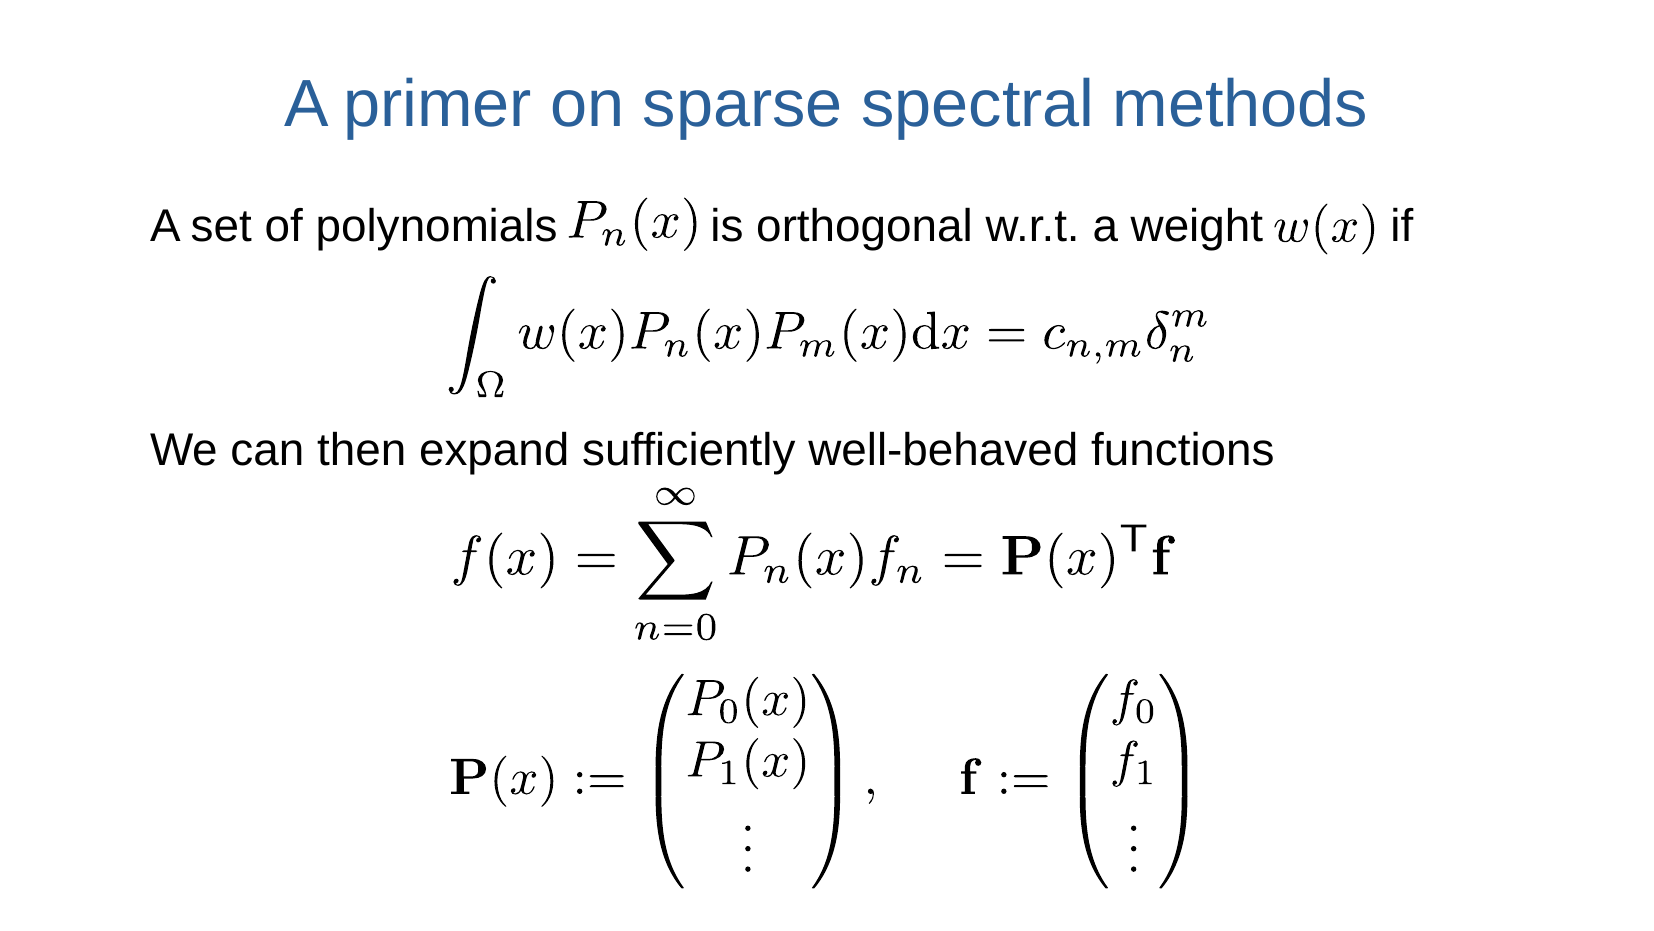

# A primer on sparse spectral methods
A set of polynomials is orthogonal w.r.t. a weight if
We can then expand sufficiently well-behaved functions